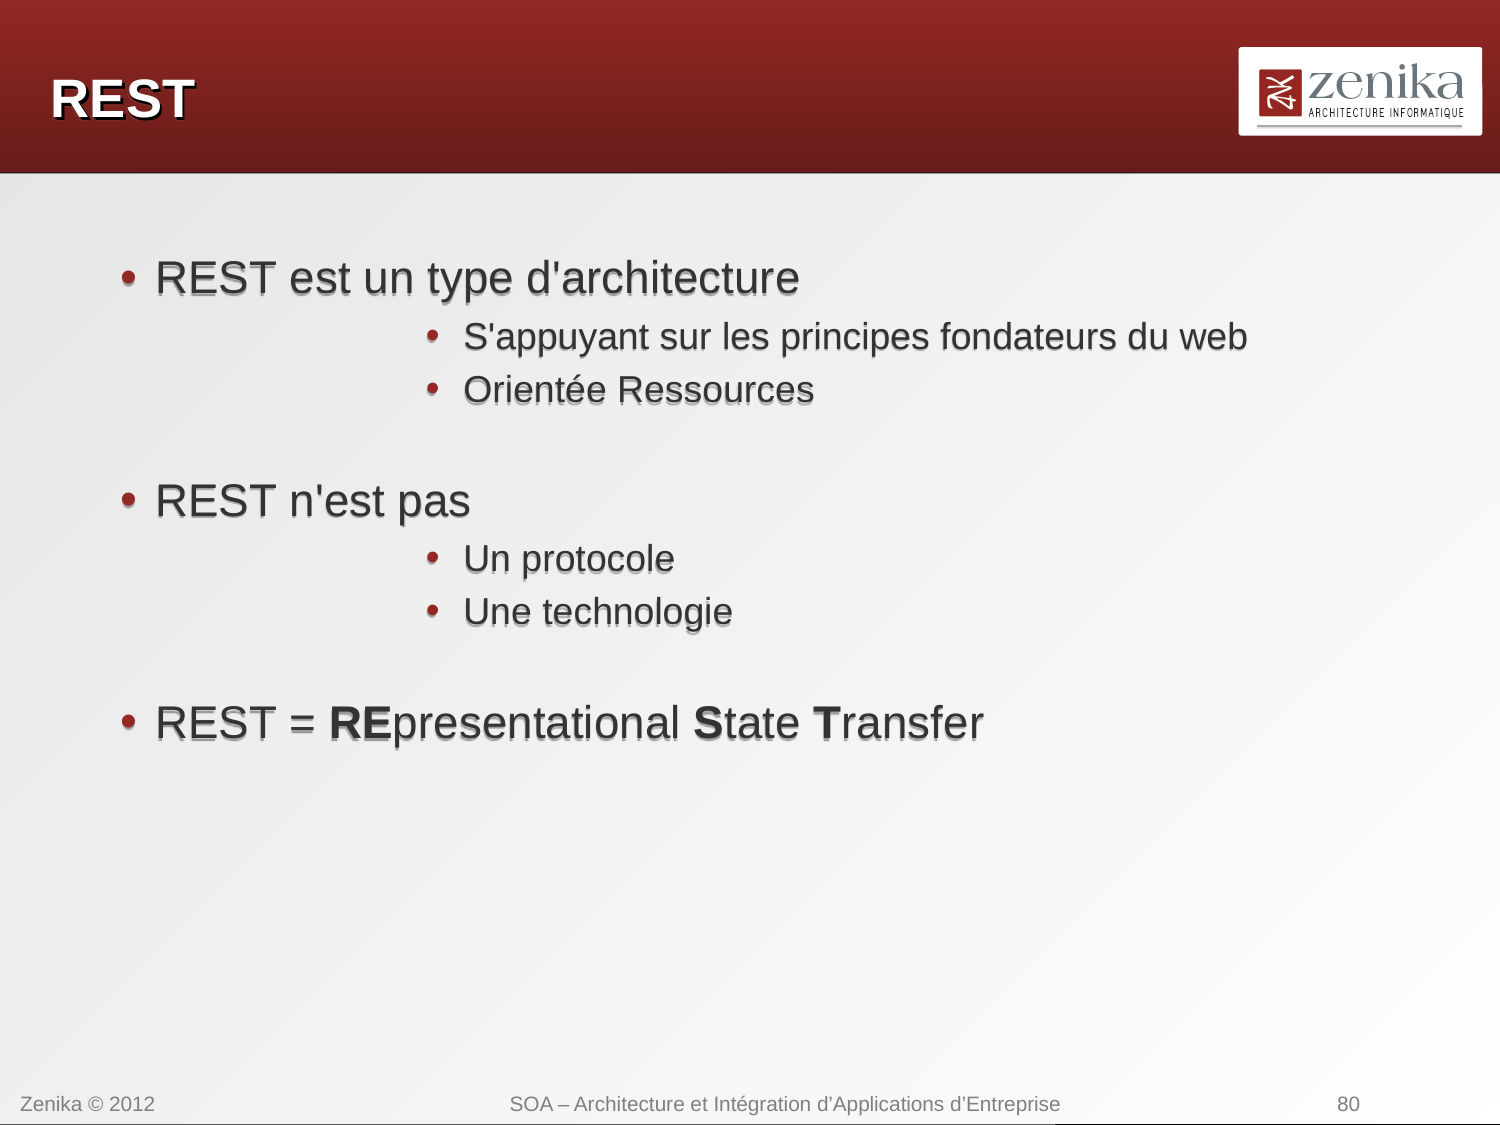

# REST
REST est un type d'architecture
S'appuyant sur les principes fondateurs du web
Orientée Ressources
REST n'est pas
Un protocole
Une technologie
REST = REpresentational State Transfer